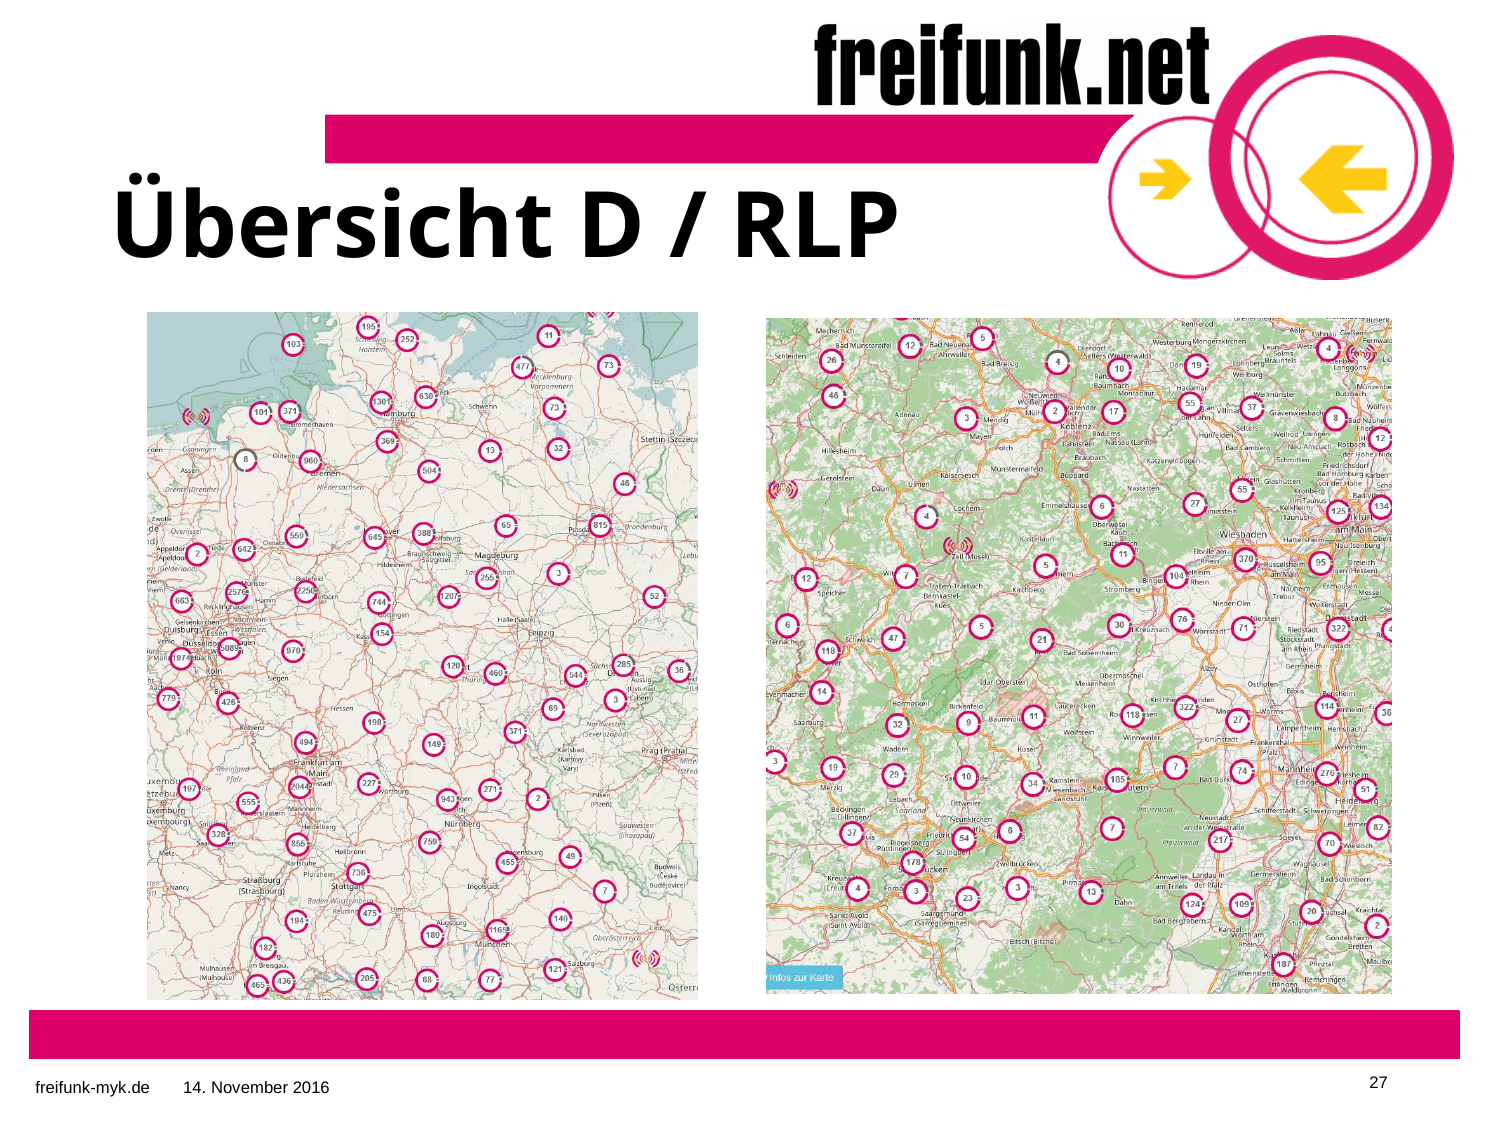

# Übersicht D / RLP
27
freifunk-myk.de